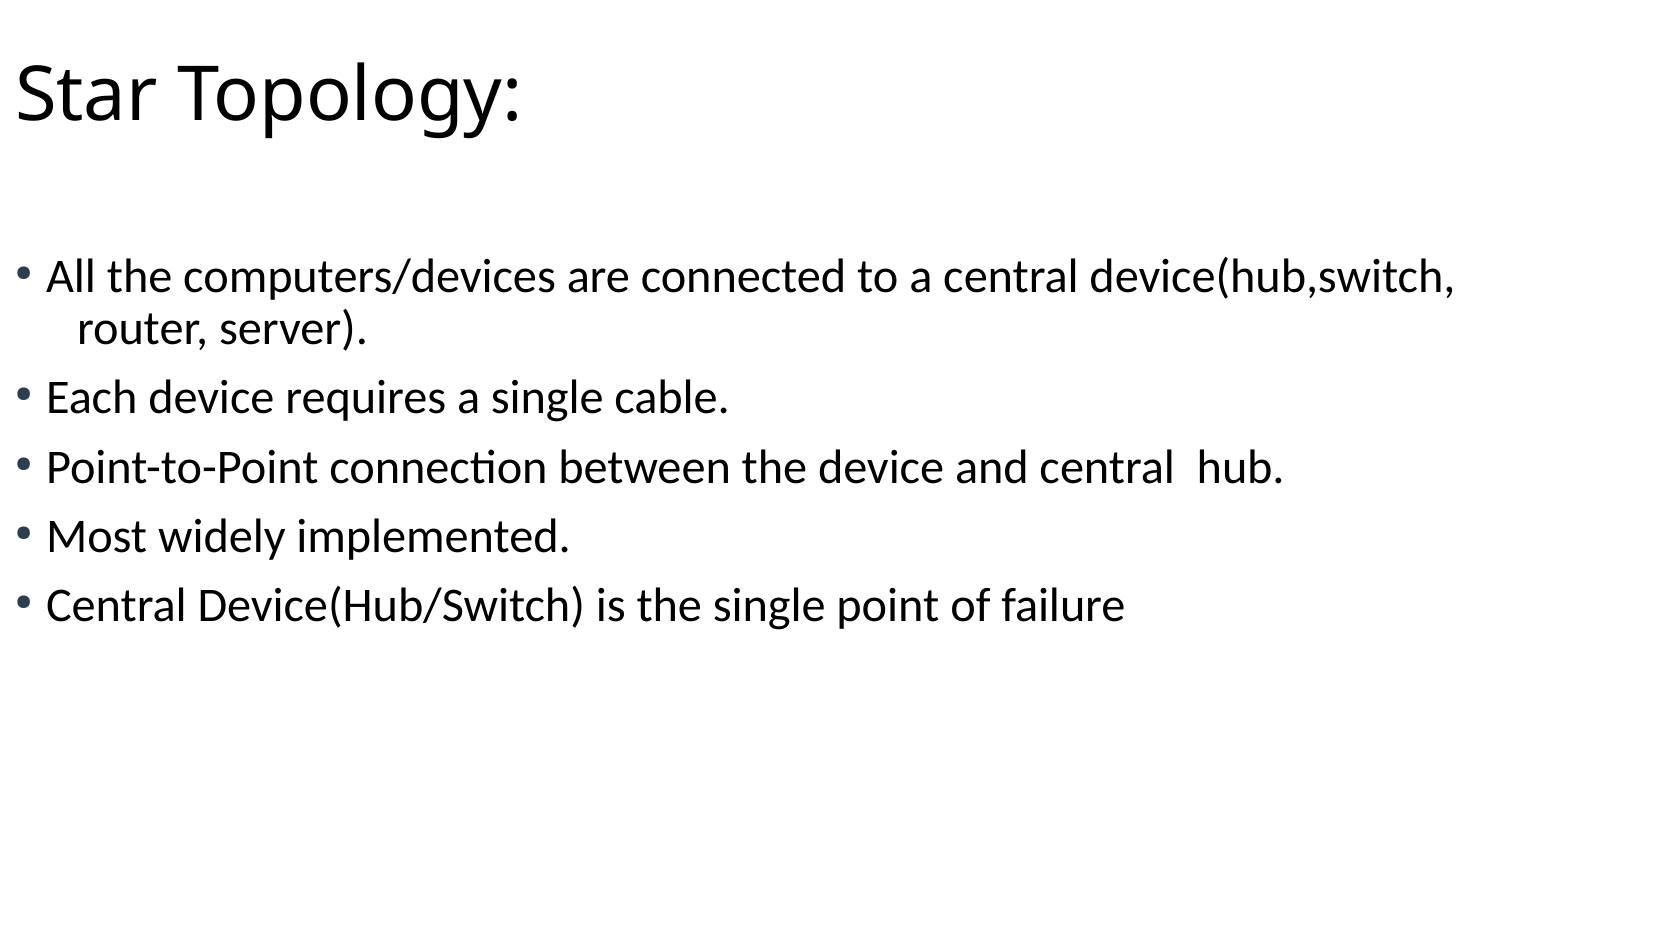

# Star Topology:
All the computers/devices are connected to a central device(hub,switch, router, server).
Each device requires a single cable.
Point-to-Point connection between the device and central hub.
Most widely implemented.
Central Device(Hub/Switch) is the single point of failure